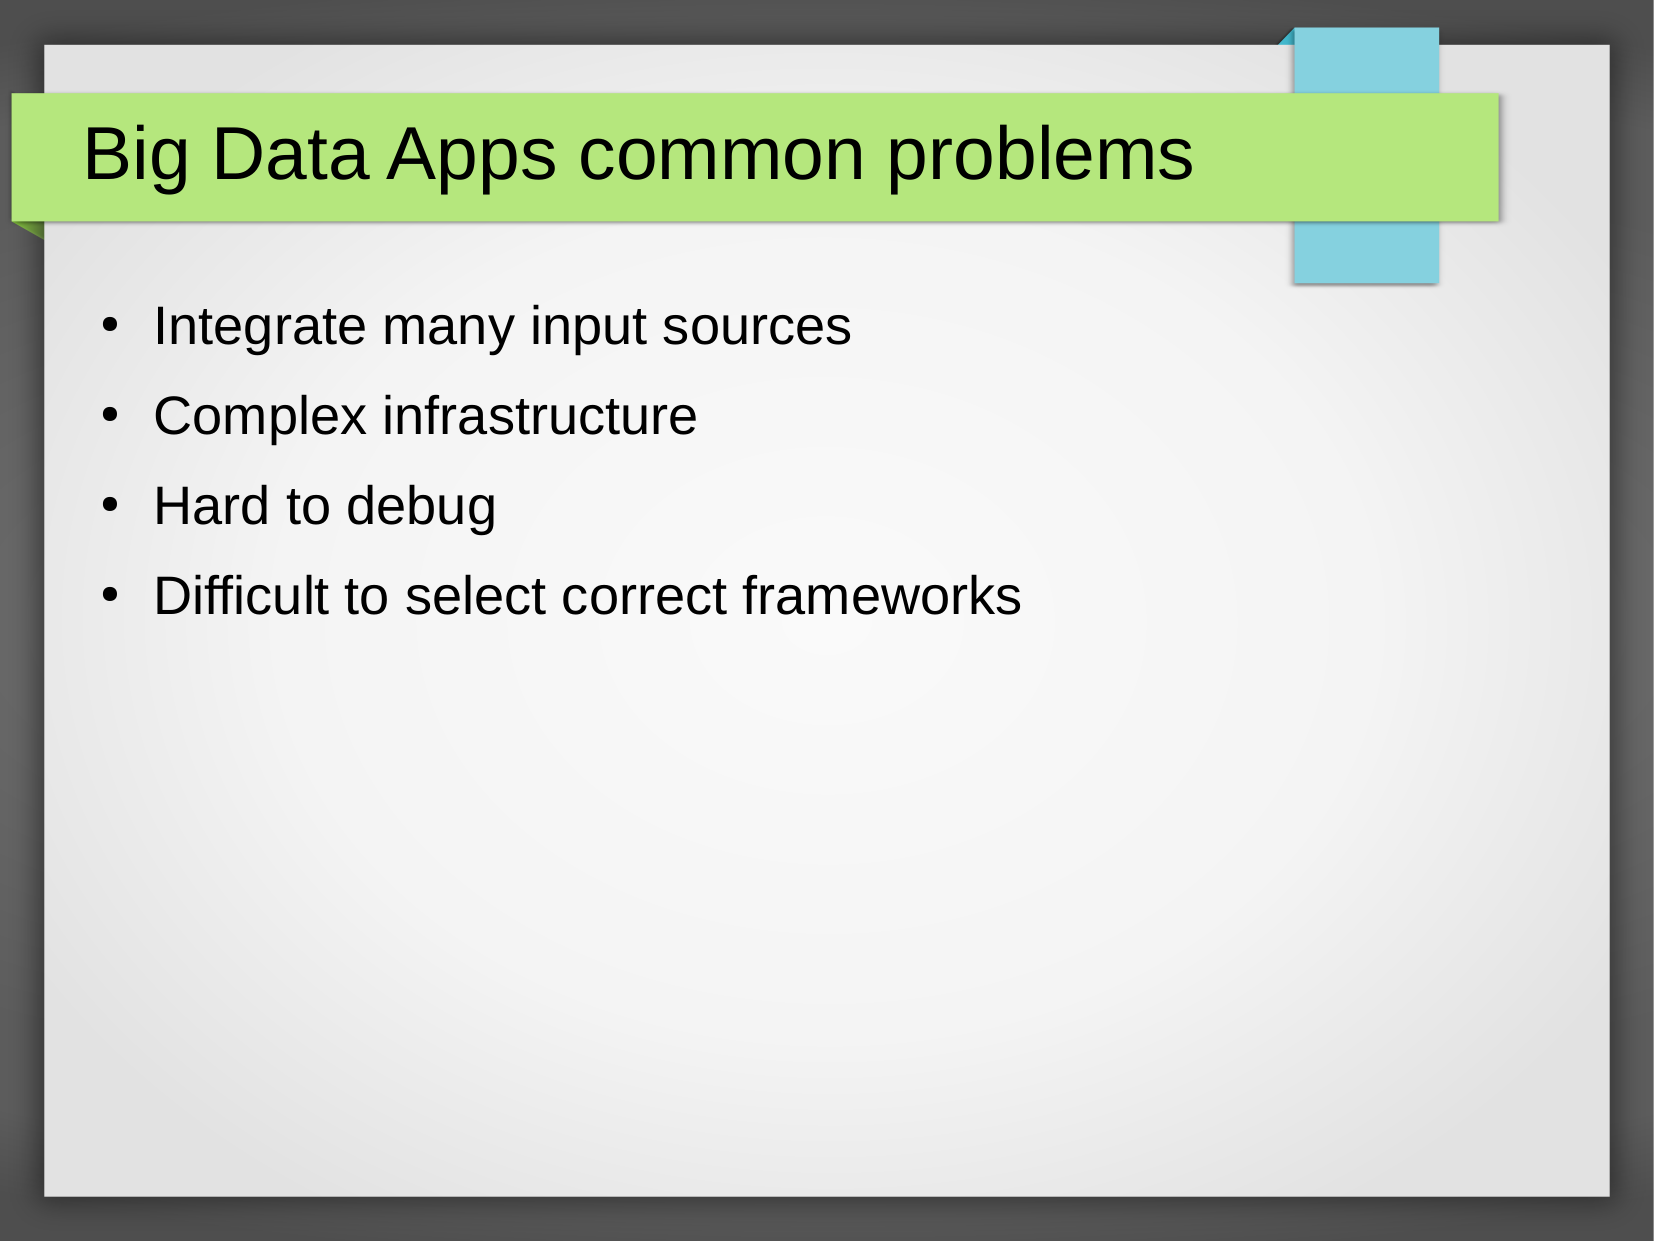

# Big Data Apps common problems
Integrate many input sources
Complex infrastructure
Hard to debug
Difficult to select correct frameworks